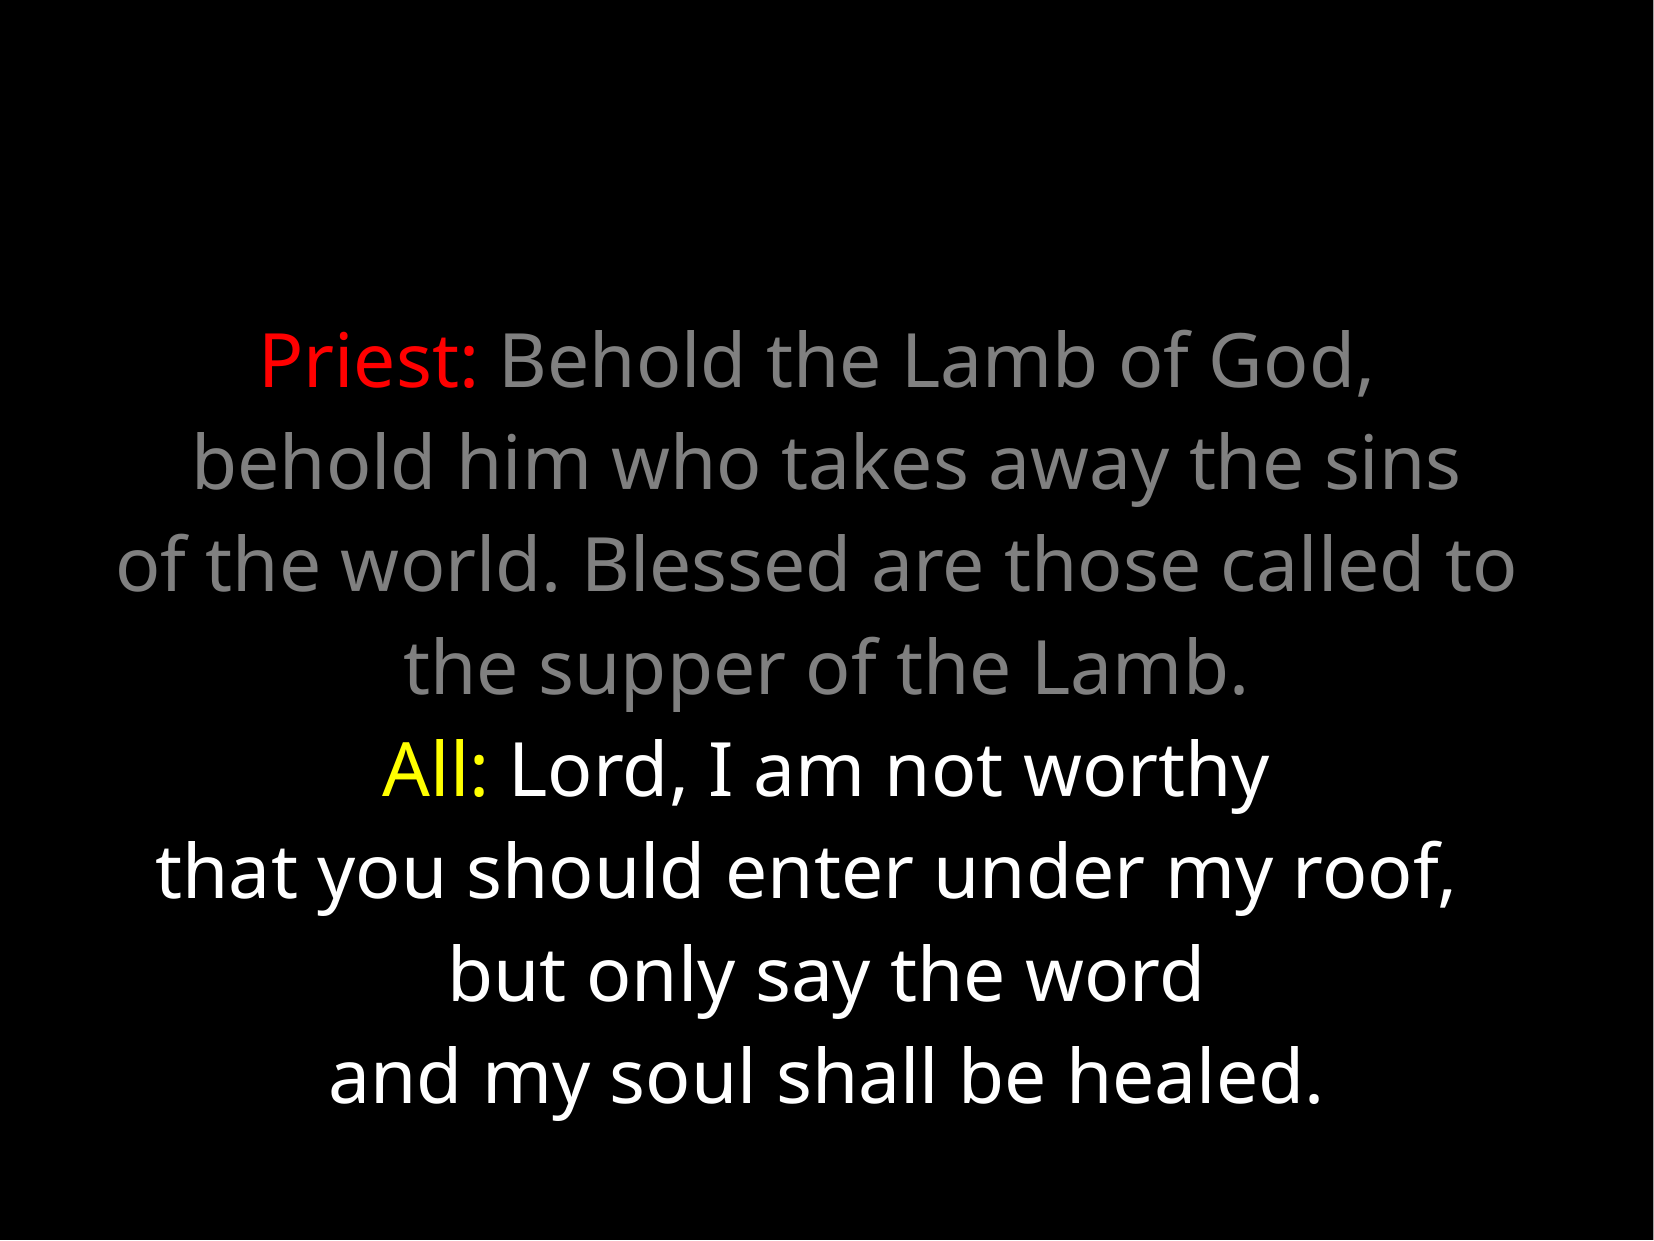

#
Priest: Behold the Lamb of God,
behold him who takes away the sins of the world. Blessed are those called to
the supper of the Lamb.
All: Lord, I am not worthy
that you should enter under my roof,
but only say the word
and my soul shall be healed.